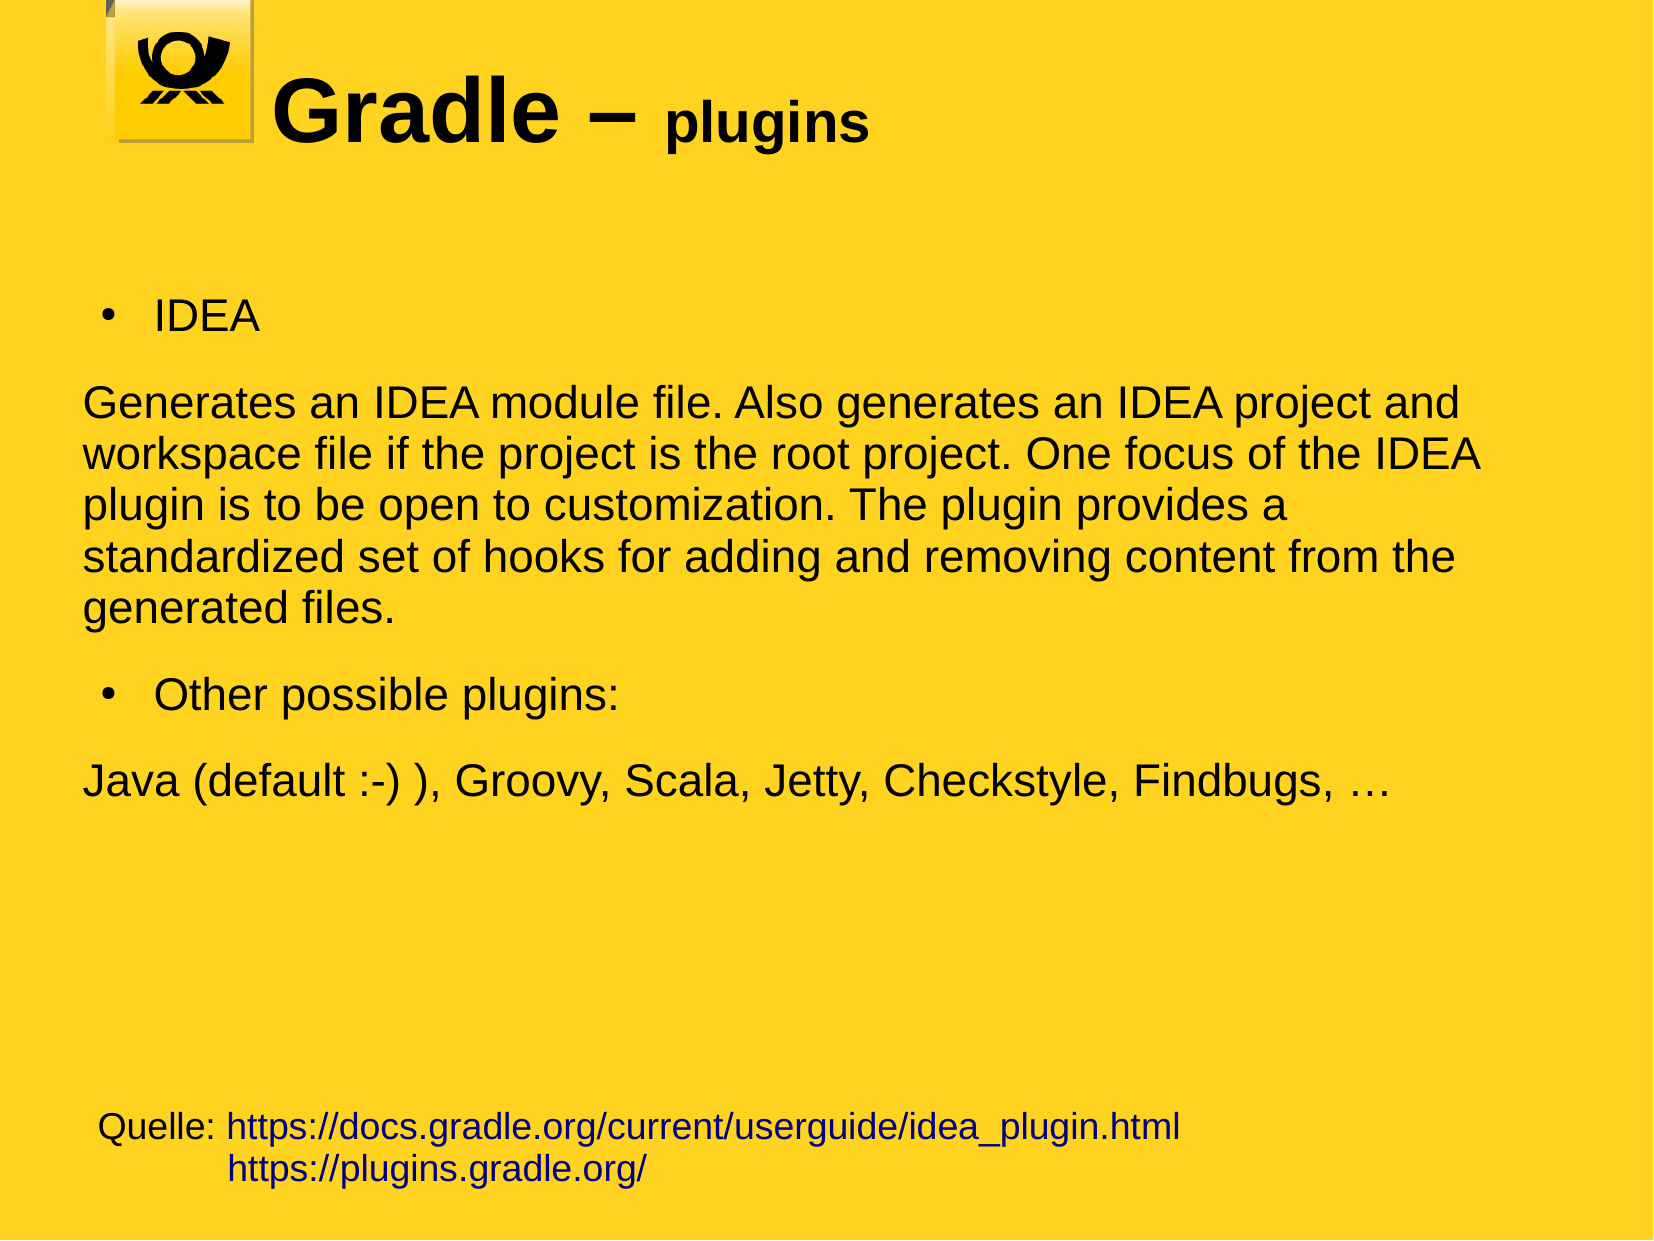

# Gradle – plugins
IDEA
Generates an IDEA module file. Also generates an IDEA project and workspace file if the project is the root project. One focus of the IDEA plugin is to be open to customization. The plugin provides a standardized set of hooks for adding and removing content from the generated files.
Other possible plugins:
Java (default :-) ), Groovy, Scala, Jetty, Checkstyle, Findbugs, …
Quelle: https://docs.gradle.org/current/userguide/idea_plugin.html
https://plugins.gradle.org/